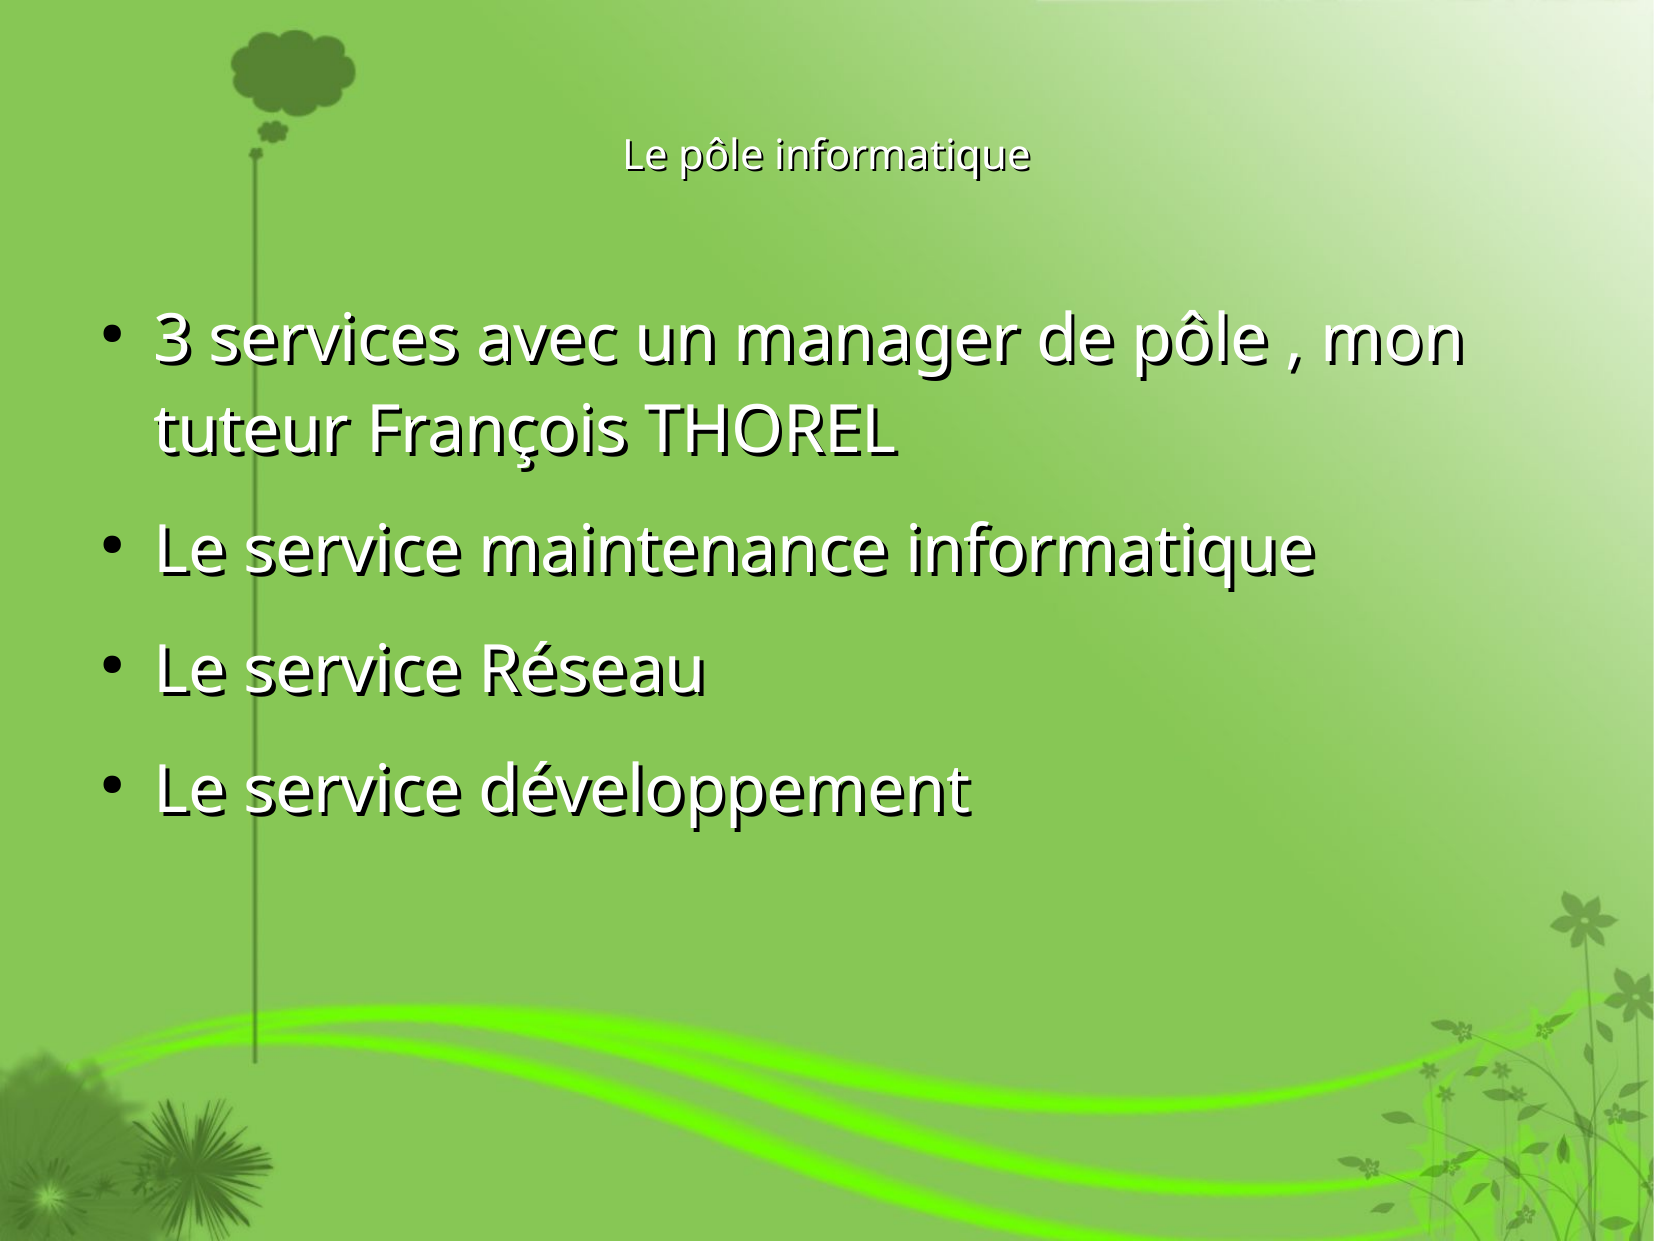

# Le pôle informatique
3 services avec un manager de pôle , mon tuteur François THOREL
Le service maintenance informatique
Le service Réseau
Le service développement